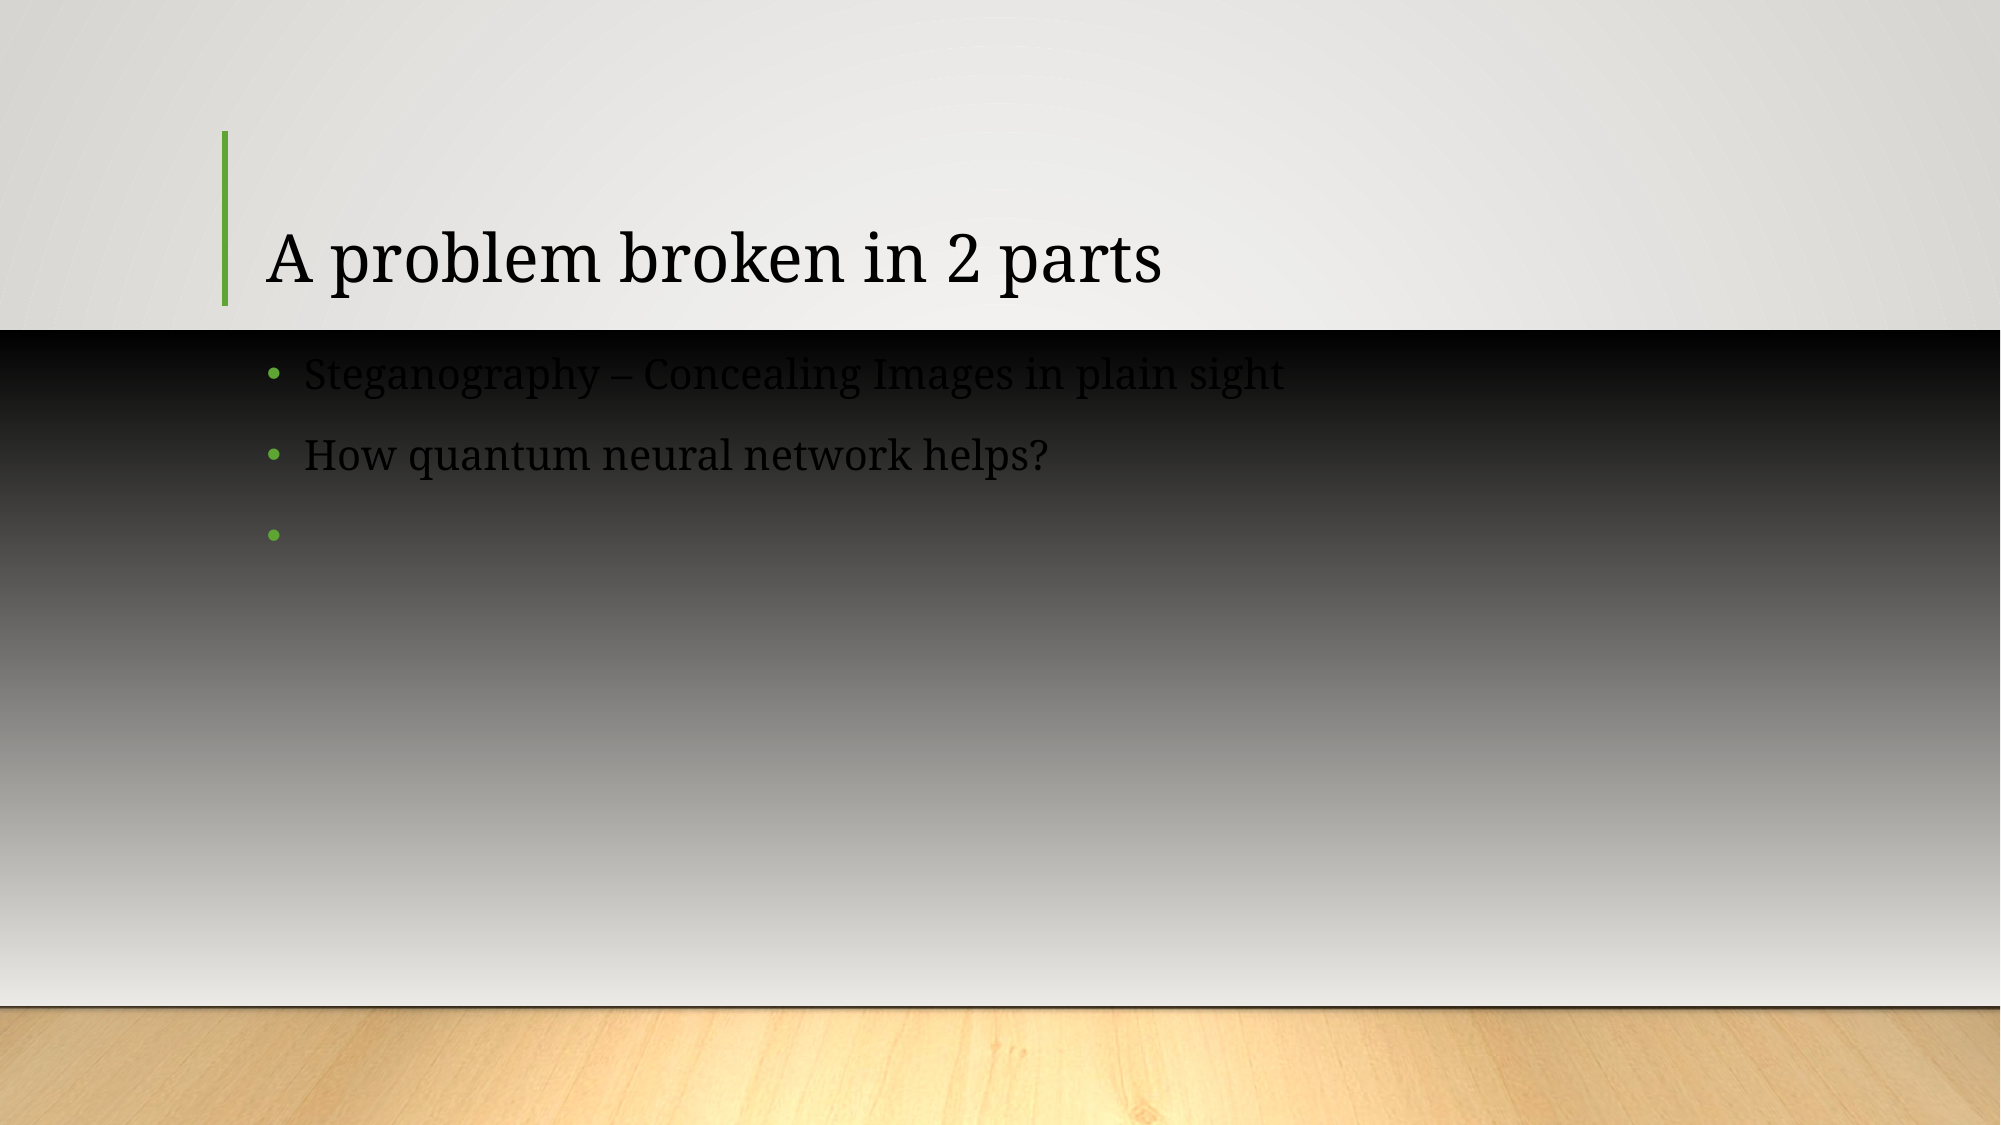

# A problem broken in 2 parts
Steganography – Concealing Images in plain sight
How quantum neural network helps?